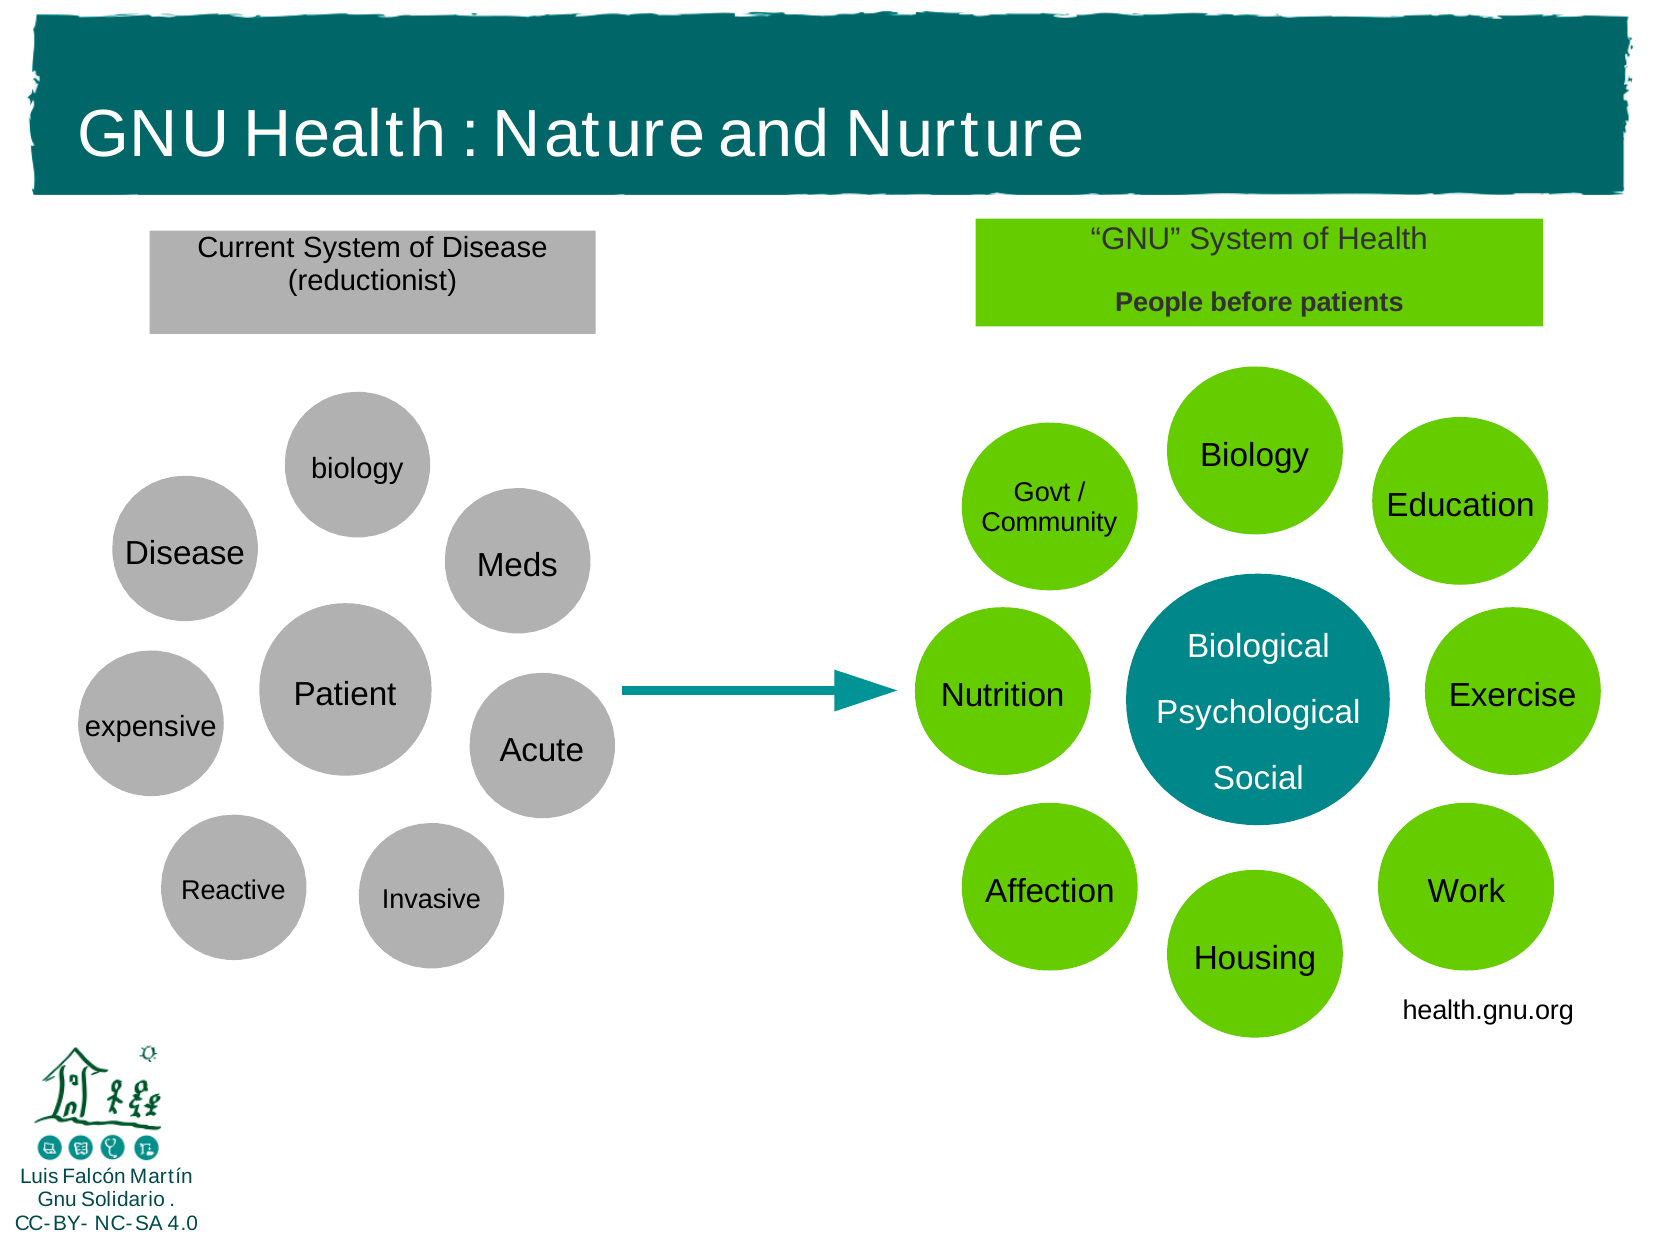

# GNUHealth:NatureandNurture
“GNU” System of Health
People before patients
Current System of Disease (reductionist)
Biology
biology
Govt / Community
Education
Disease
Meds
Biological Psychological Social
Patient
Nutrition
Exercise
expensive
Acute
Affection
Work
Reactive
Invasive
Housing
health.gnu.org
LuisFalcónMartín
GnuSolidario.
CC-BY-NC-SA4.0